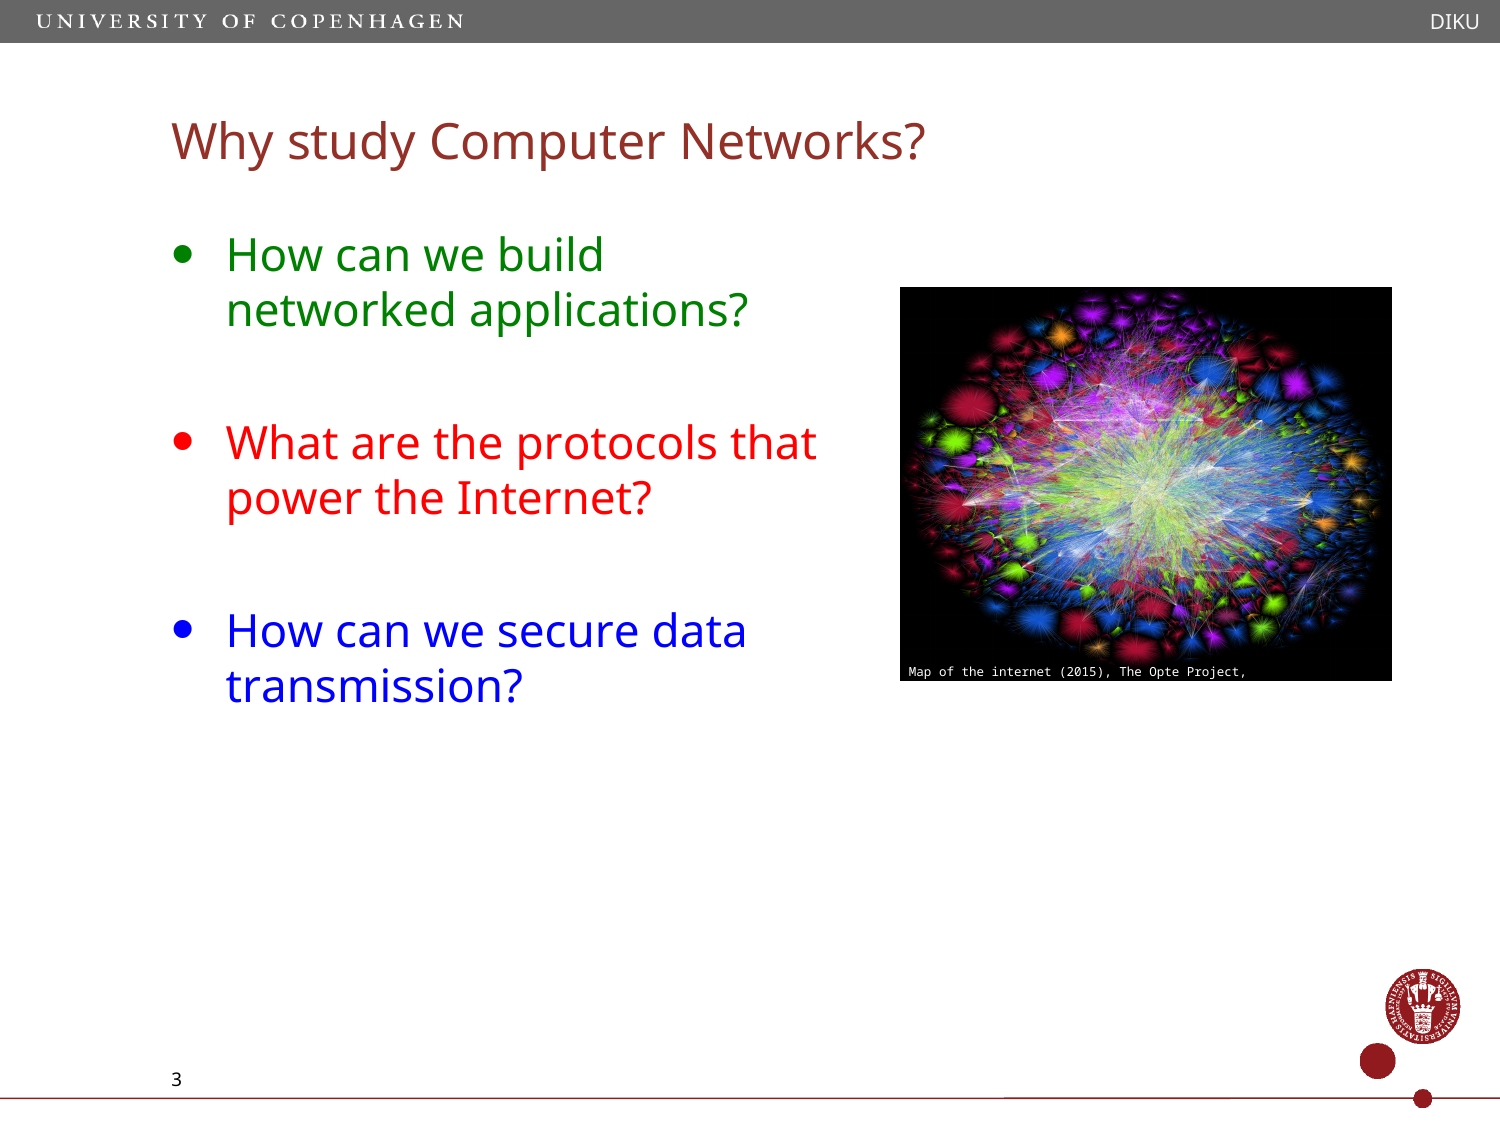

DIKU
Why study Computer Networks?
How can we build networked applications?
What are the protocols that power the Internet?
How can we secure data transmission?
Map of the internet (2015), The Opte Project, www.opte.org